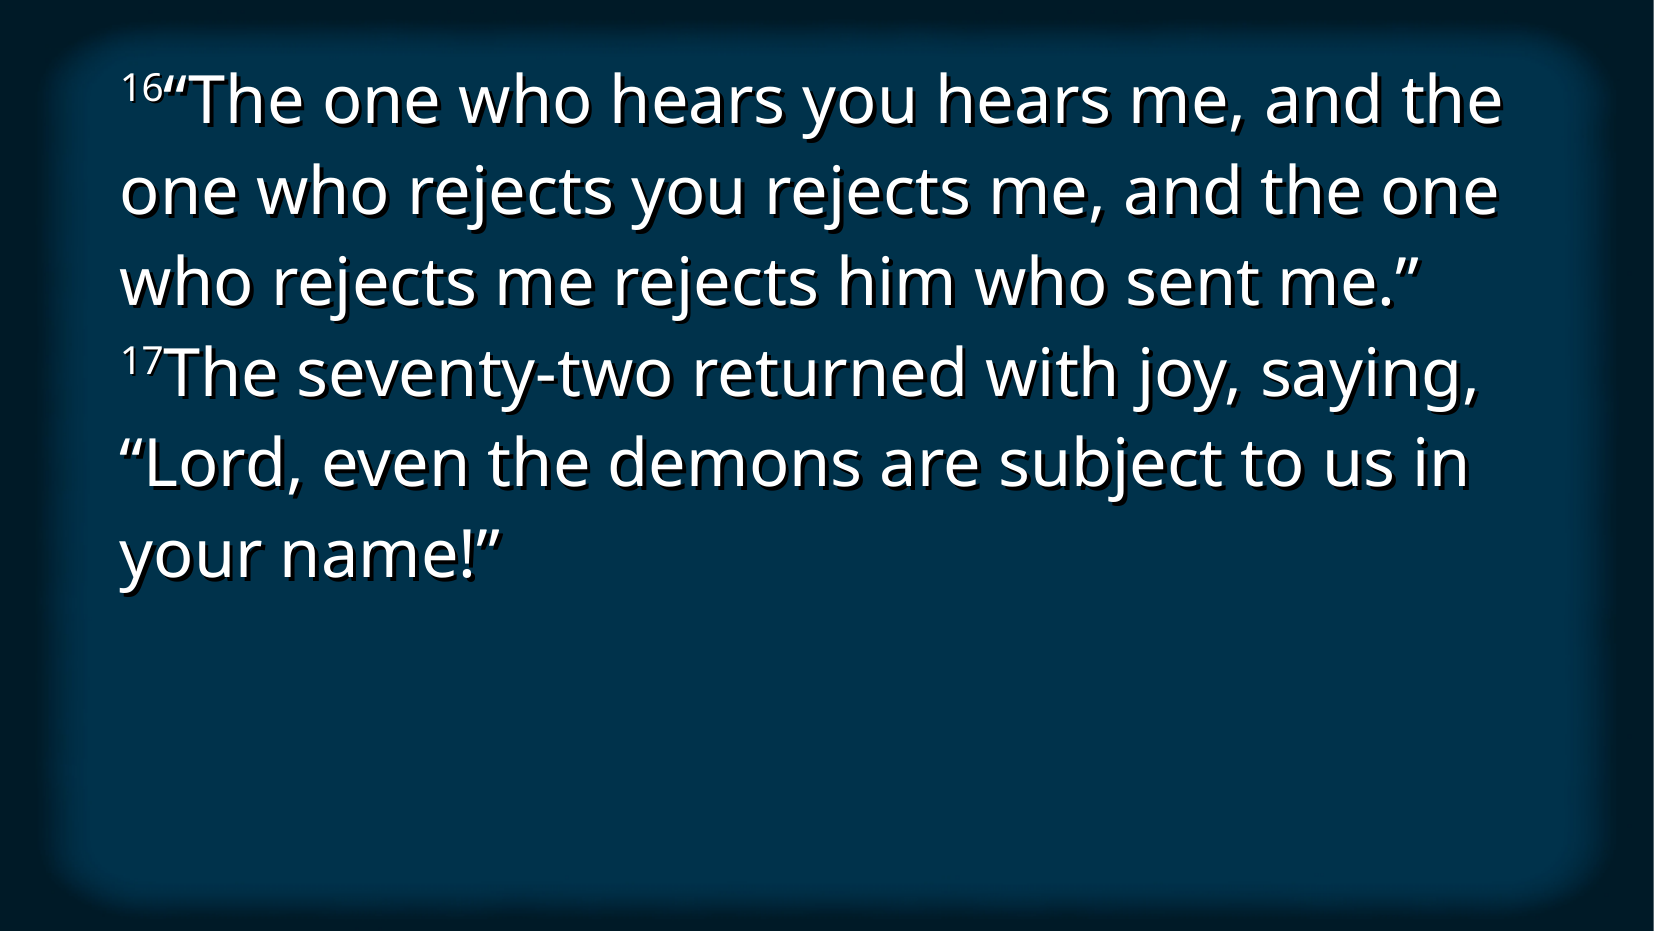

16“The one who hears you hears me, and the one who rejects you rejects me, and the one who rejects me rejects him who sent me.” 17The seventy-two returned with joy, saying, “Lord, even the demons are subject to us in your name!”